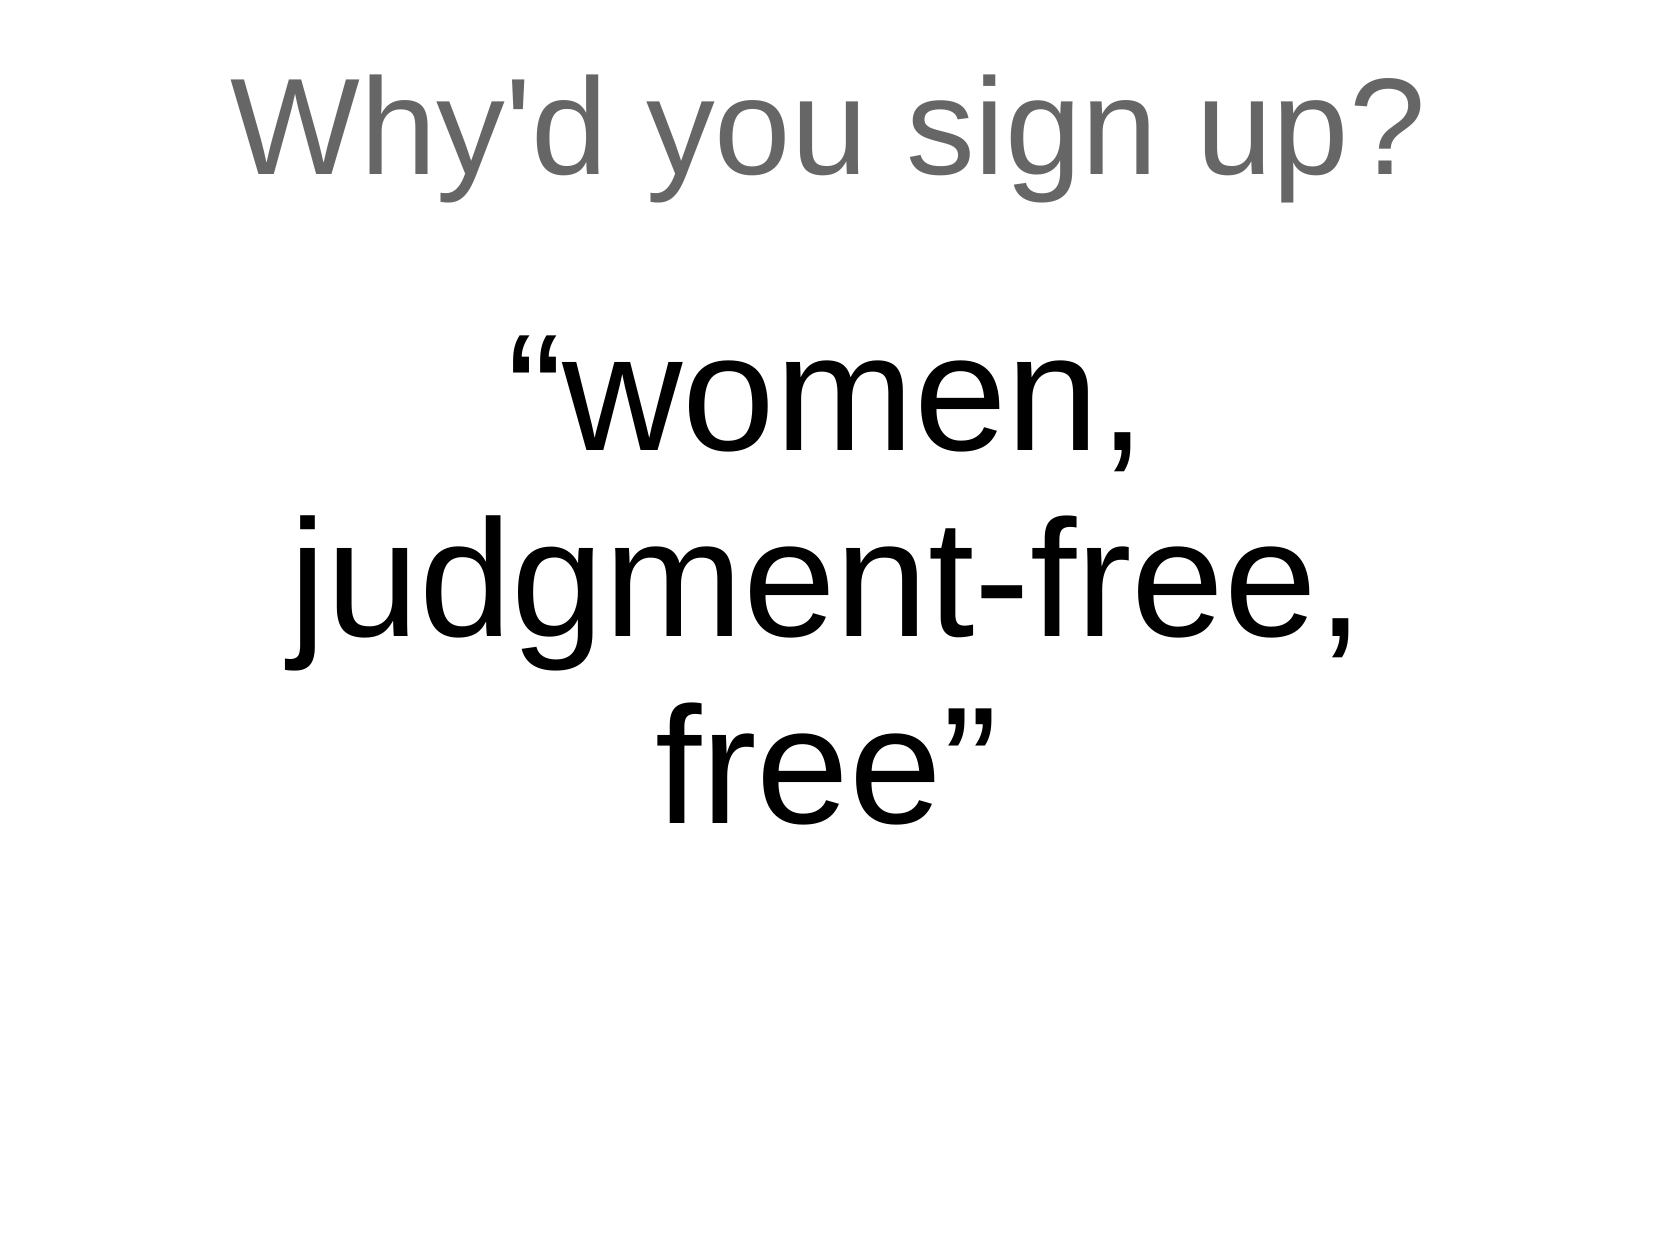

#
Why'd you sign up?
Prior experience
Will you continue?
Feedback
“women,
judgment-free,
free”